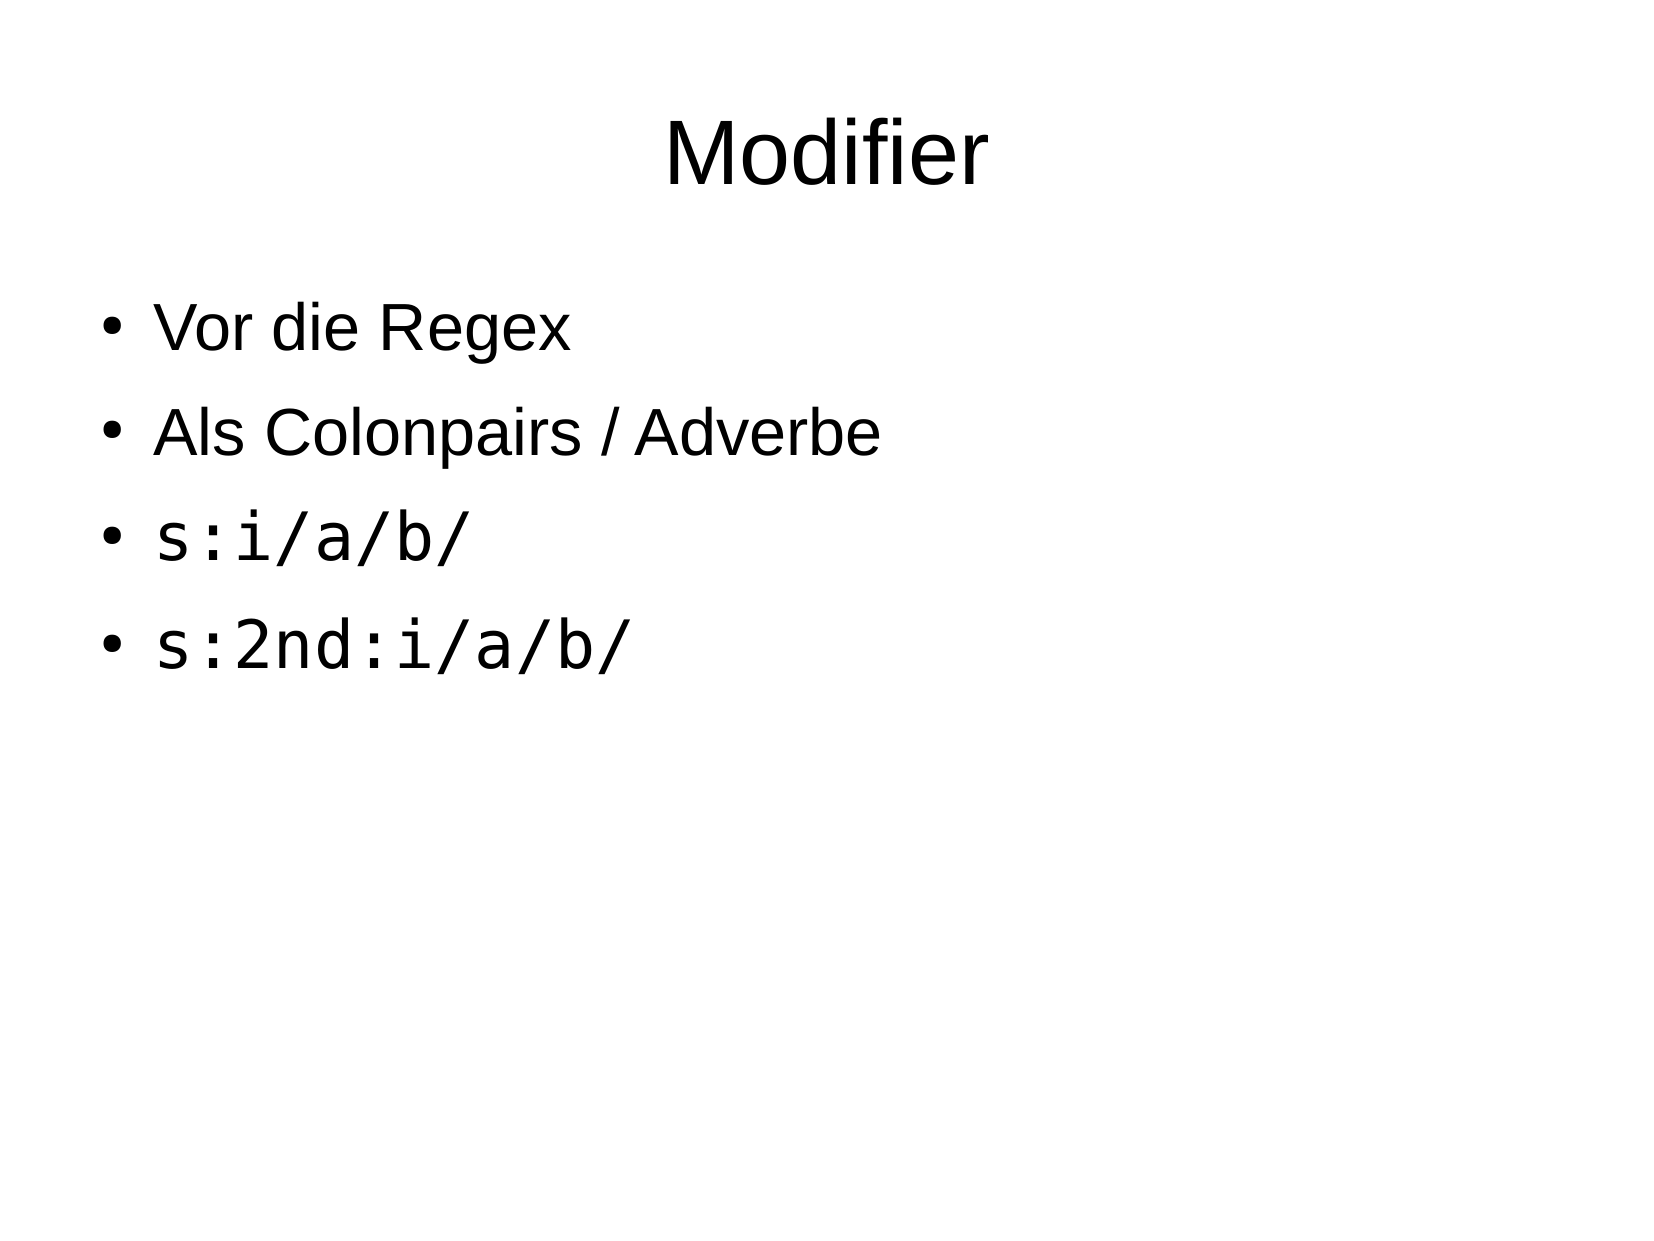

# Modifier
Vor die Regex
Als Colonpairs / Adverbe
s:i/a/b/
s:2nd:i/a/b/